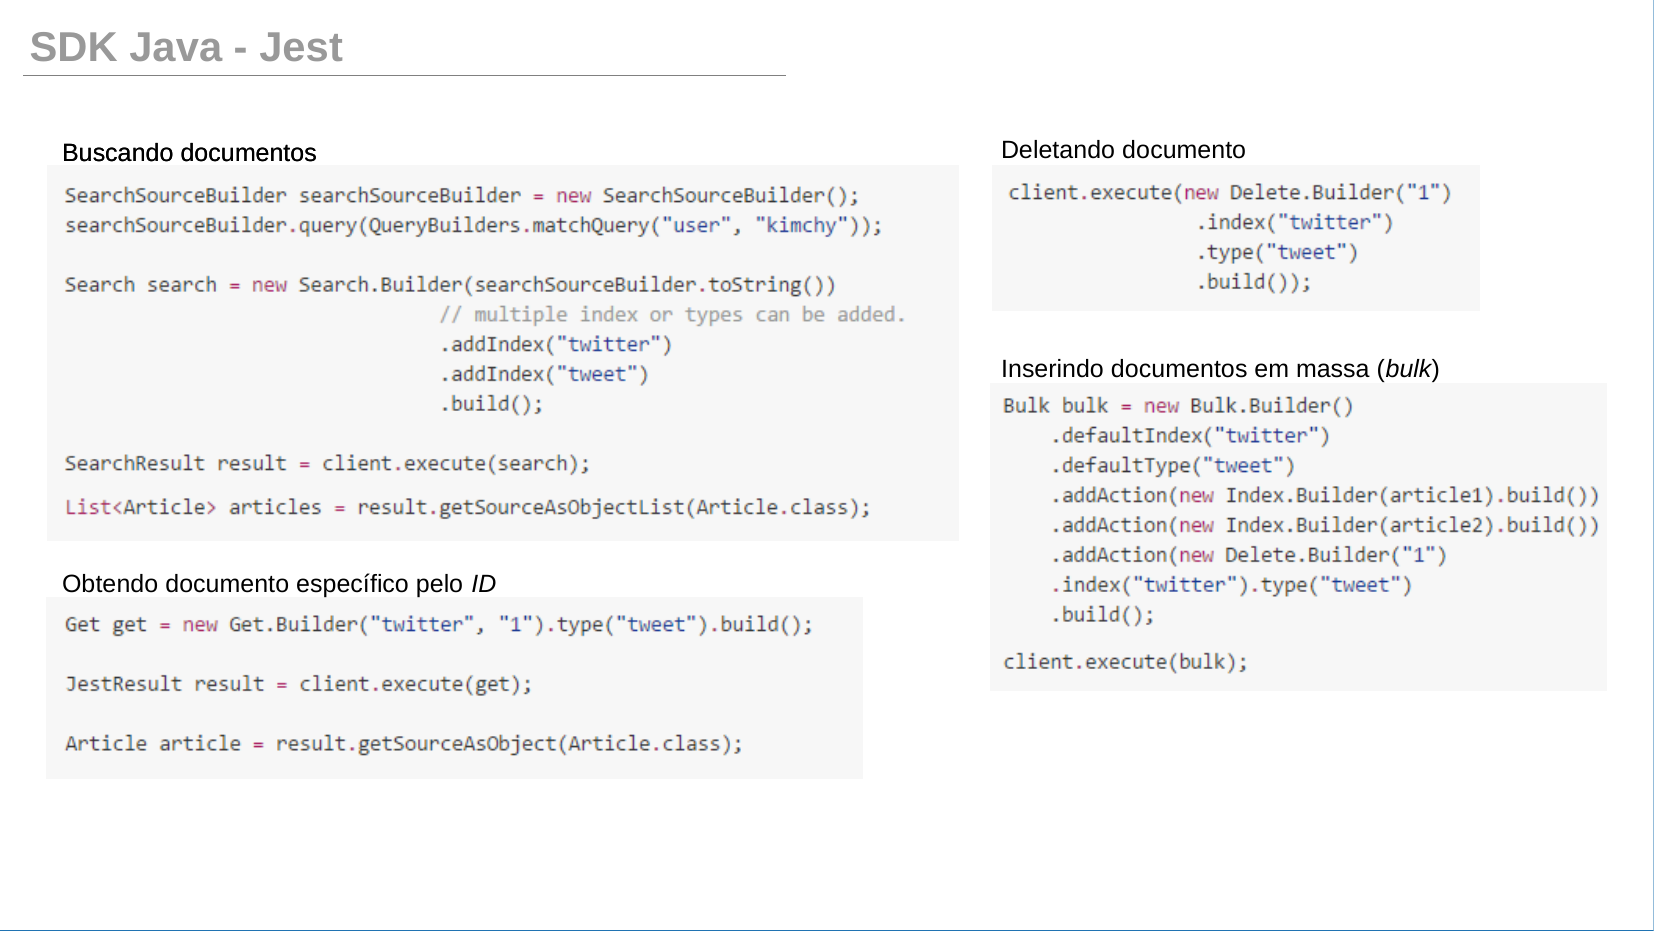

# SDK Java - Jest
Deletando documento
Buscando documentos
Buscando documentos
Inserindo documentos em massa (bulk)
Obtendo documento específico pelo ID